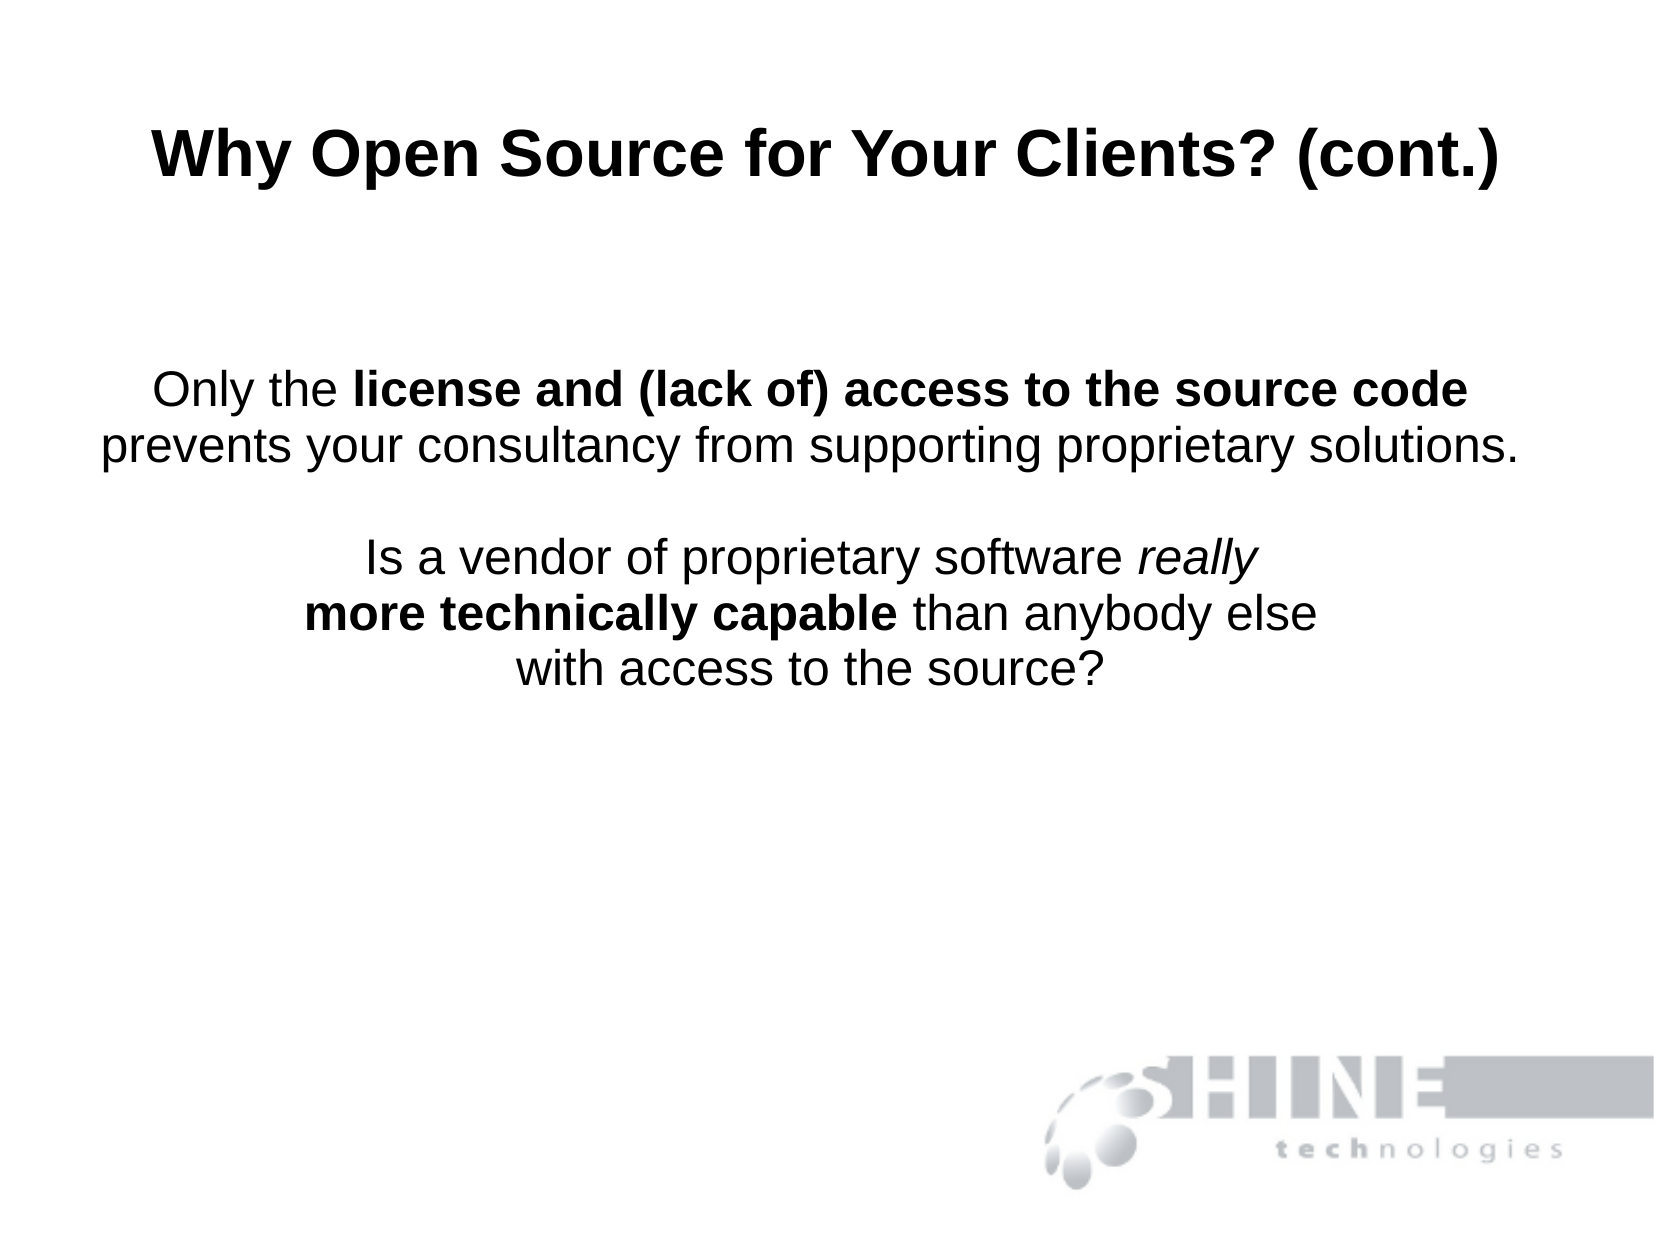

# Why Open Source for Your Clients? (cont.)
Only the license and (lack of) access to the source code
prevents your consultancy from supporting proprietary solutions.
Is a vendor of proprietary software really
more technically capable than anybody else
with access to the source?